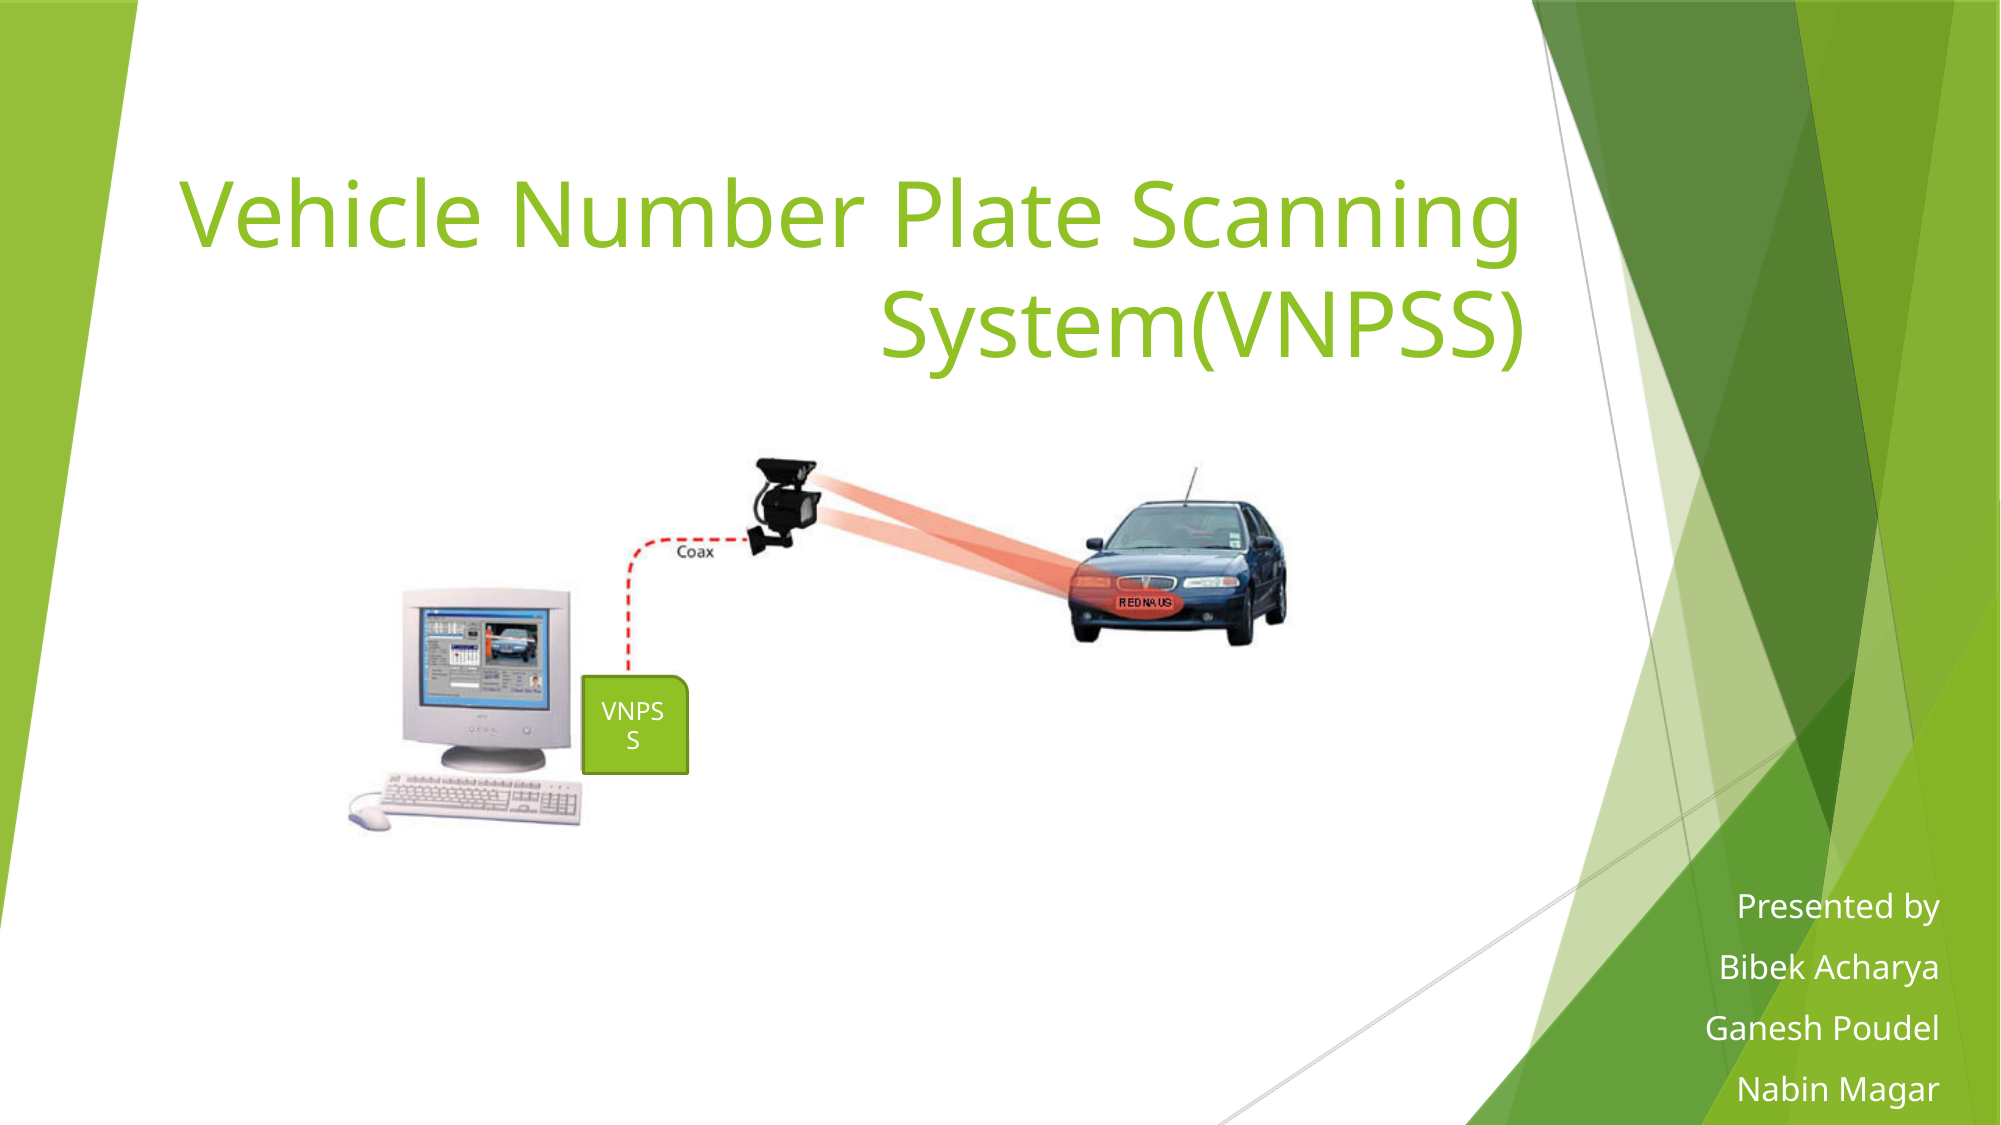

# Vehicle Number Plate Scanning System(VNPSS)
VNPSS
Presented by
Bibek Acharya
Ganesh Poudel
Nabin Magar